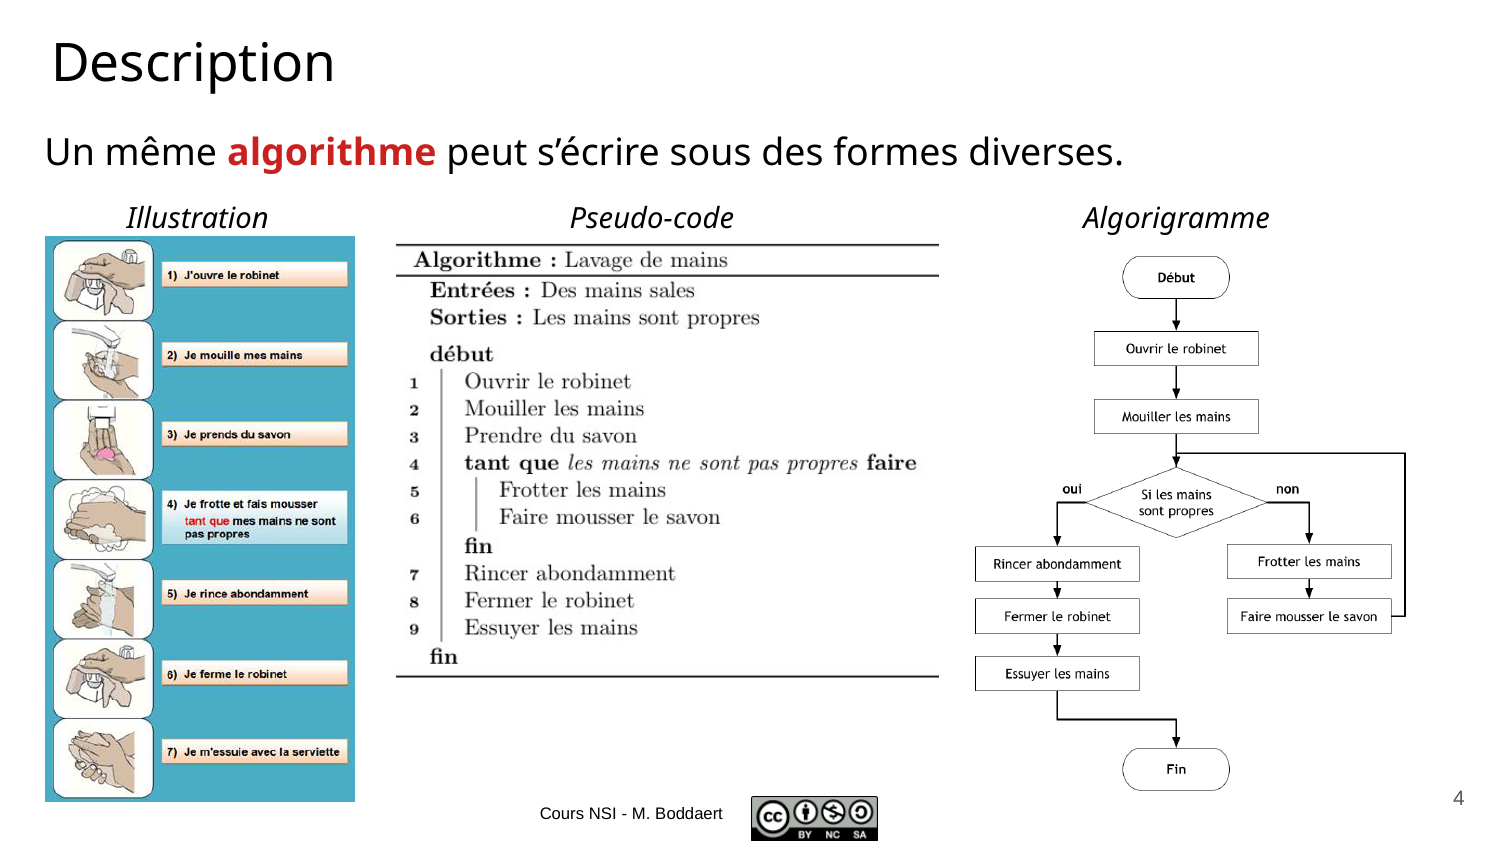

# Description
Un même algorithme peut s’écrire sous des formes diverses.
Illustration
Pseudo-code
Algorigramme